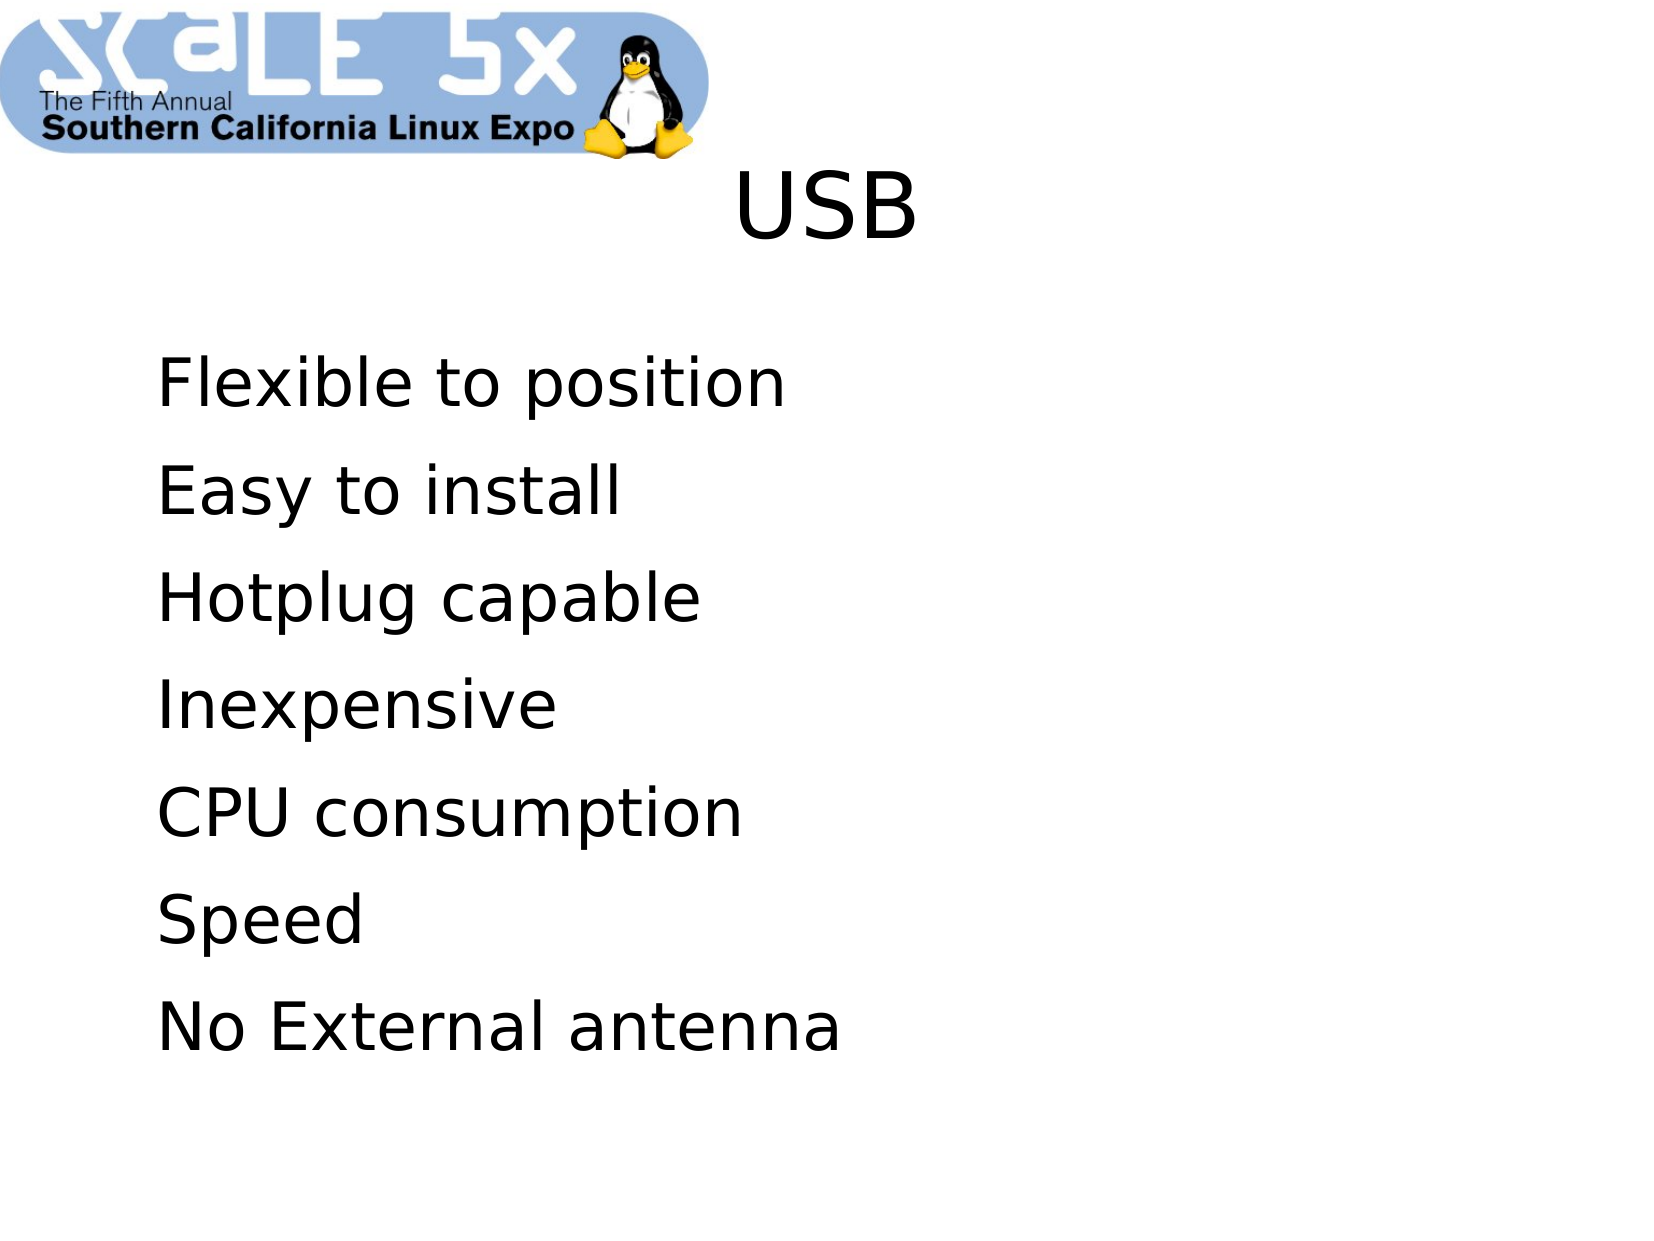

# USB
Flexible to position
Easy to install
Hotplug capable
Inexpensive
CPU consumption
Speed
No External antenna